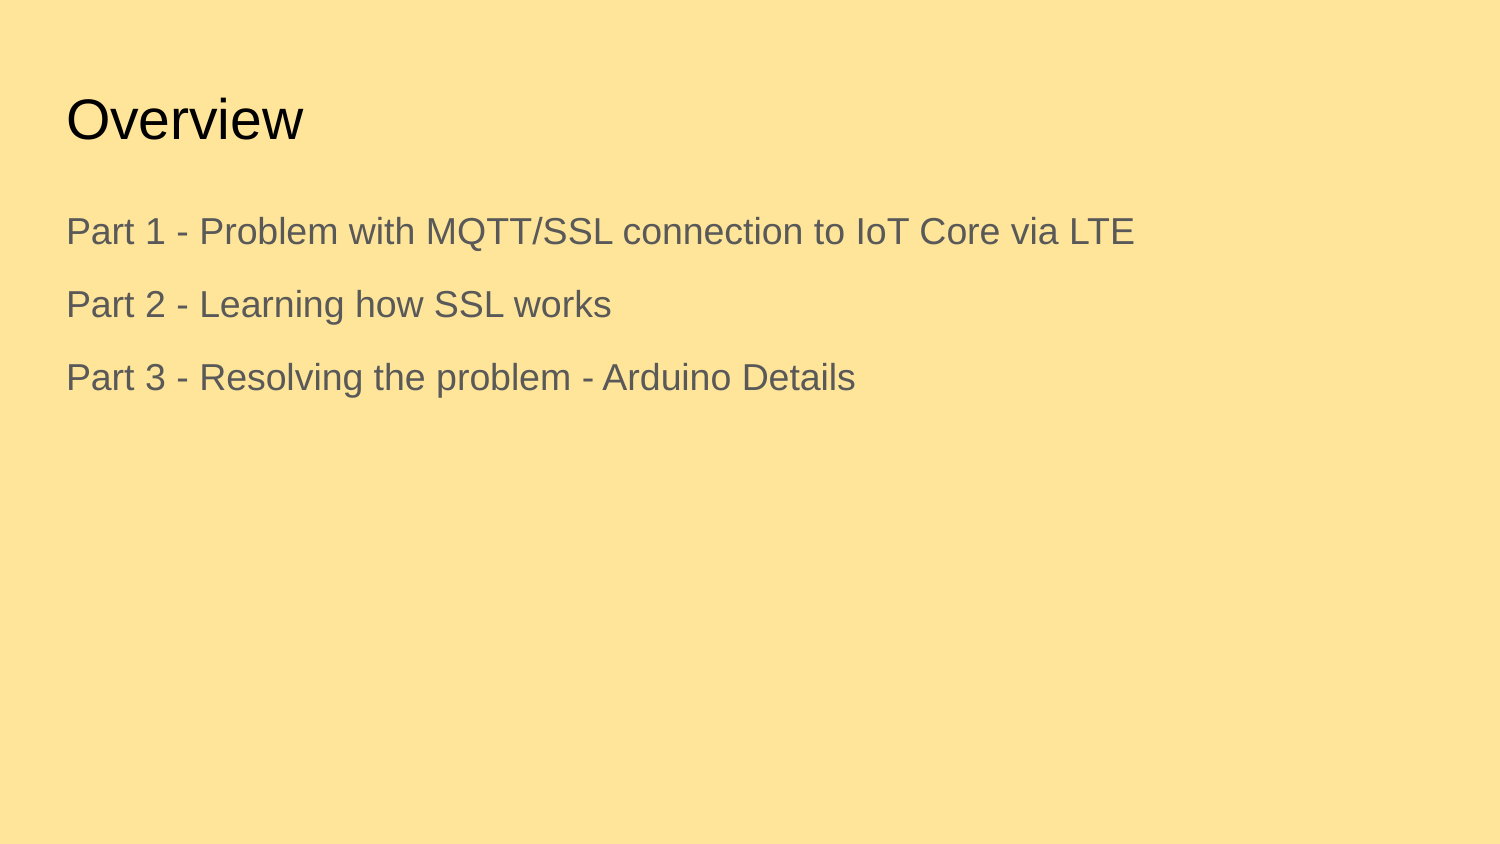

# Overview
Part 1 - Problem with MQTT/SSL connection to IoT Core via LTE
Part 2 - Learning how SSL works
Part 3 - Resolving the problem - Arduino Details